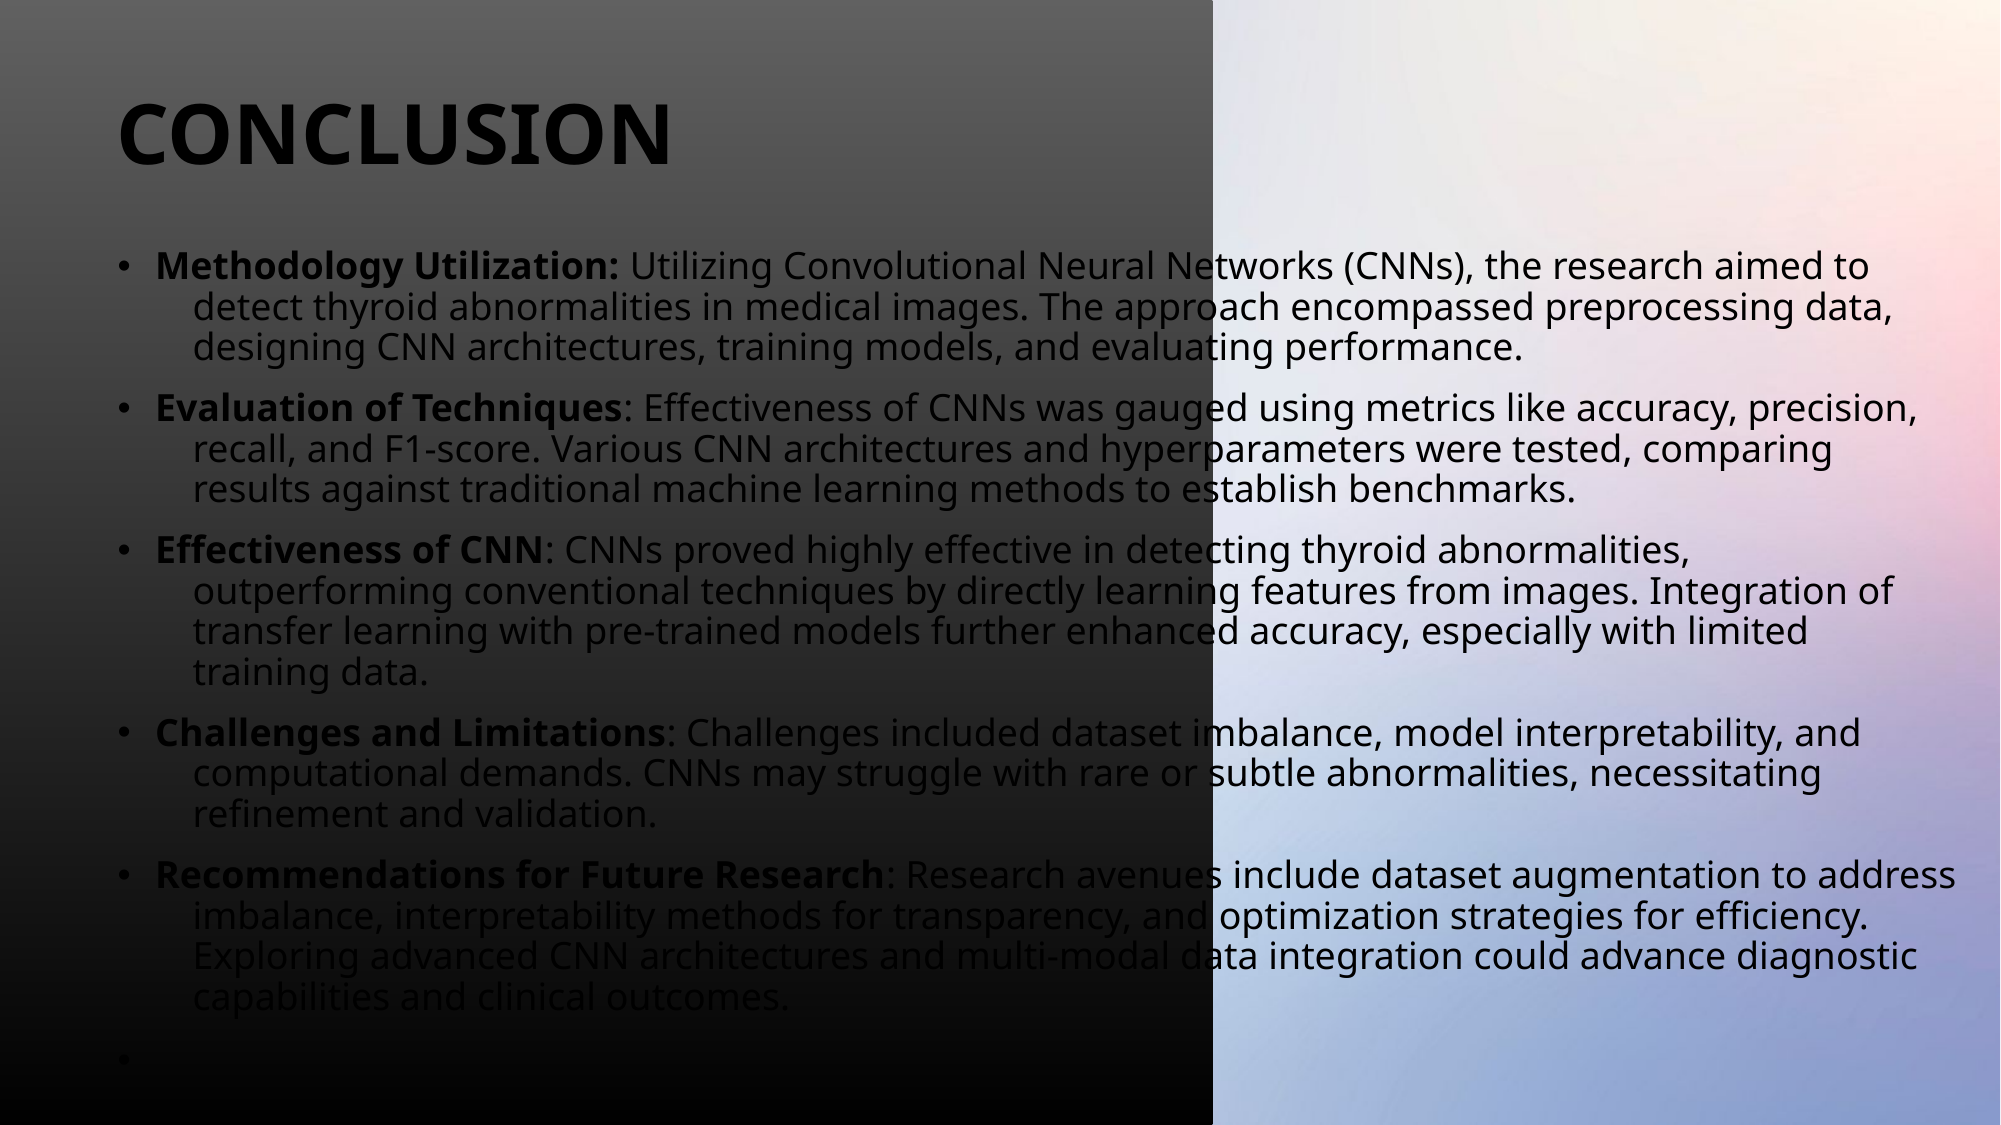

# CONCLUSION
Methodology Utilization: Utilizing Convolutional Neural Networks (CNNs), the research aimed to detect thyroid abnormalities in medical images. The approach encompassed preprocessing data, designing CNN architectures, training models, and evaluating performance.
Evaluation of Techniques: Effectiveness of CNNs was gauged using metrics like accuracy, precision, recall, and F1-score. Various CNN architectures and hyperparameters were tested, comparing results against traditional machine learning methods to establish benchmarks.
Effectiveness of CNN: CNNs proved highly effective in detecting thyroid abnormalities, outperforming conventional techniques by directly learning features from images. Integration of transfer learning with pre-trained models further enhanced accuracy, especially with limited training data.
Challenges and Limitations: Challenges included dataset imbalance, model interpretability, and computational demands. CNNs may struggle with rare or subtle abnormalities, necessitating refinement and validation.
Recommendations for Future Research: Research avenues include dataset augmentation to address imbalance, interpretability methods for transparency, and optimization strategies for efficiency. Exploring advanced CNN architectures and multi-modal data integration could advance diagnostic capabilities and clinical outcomes.